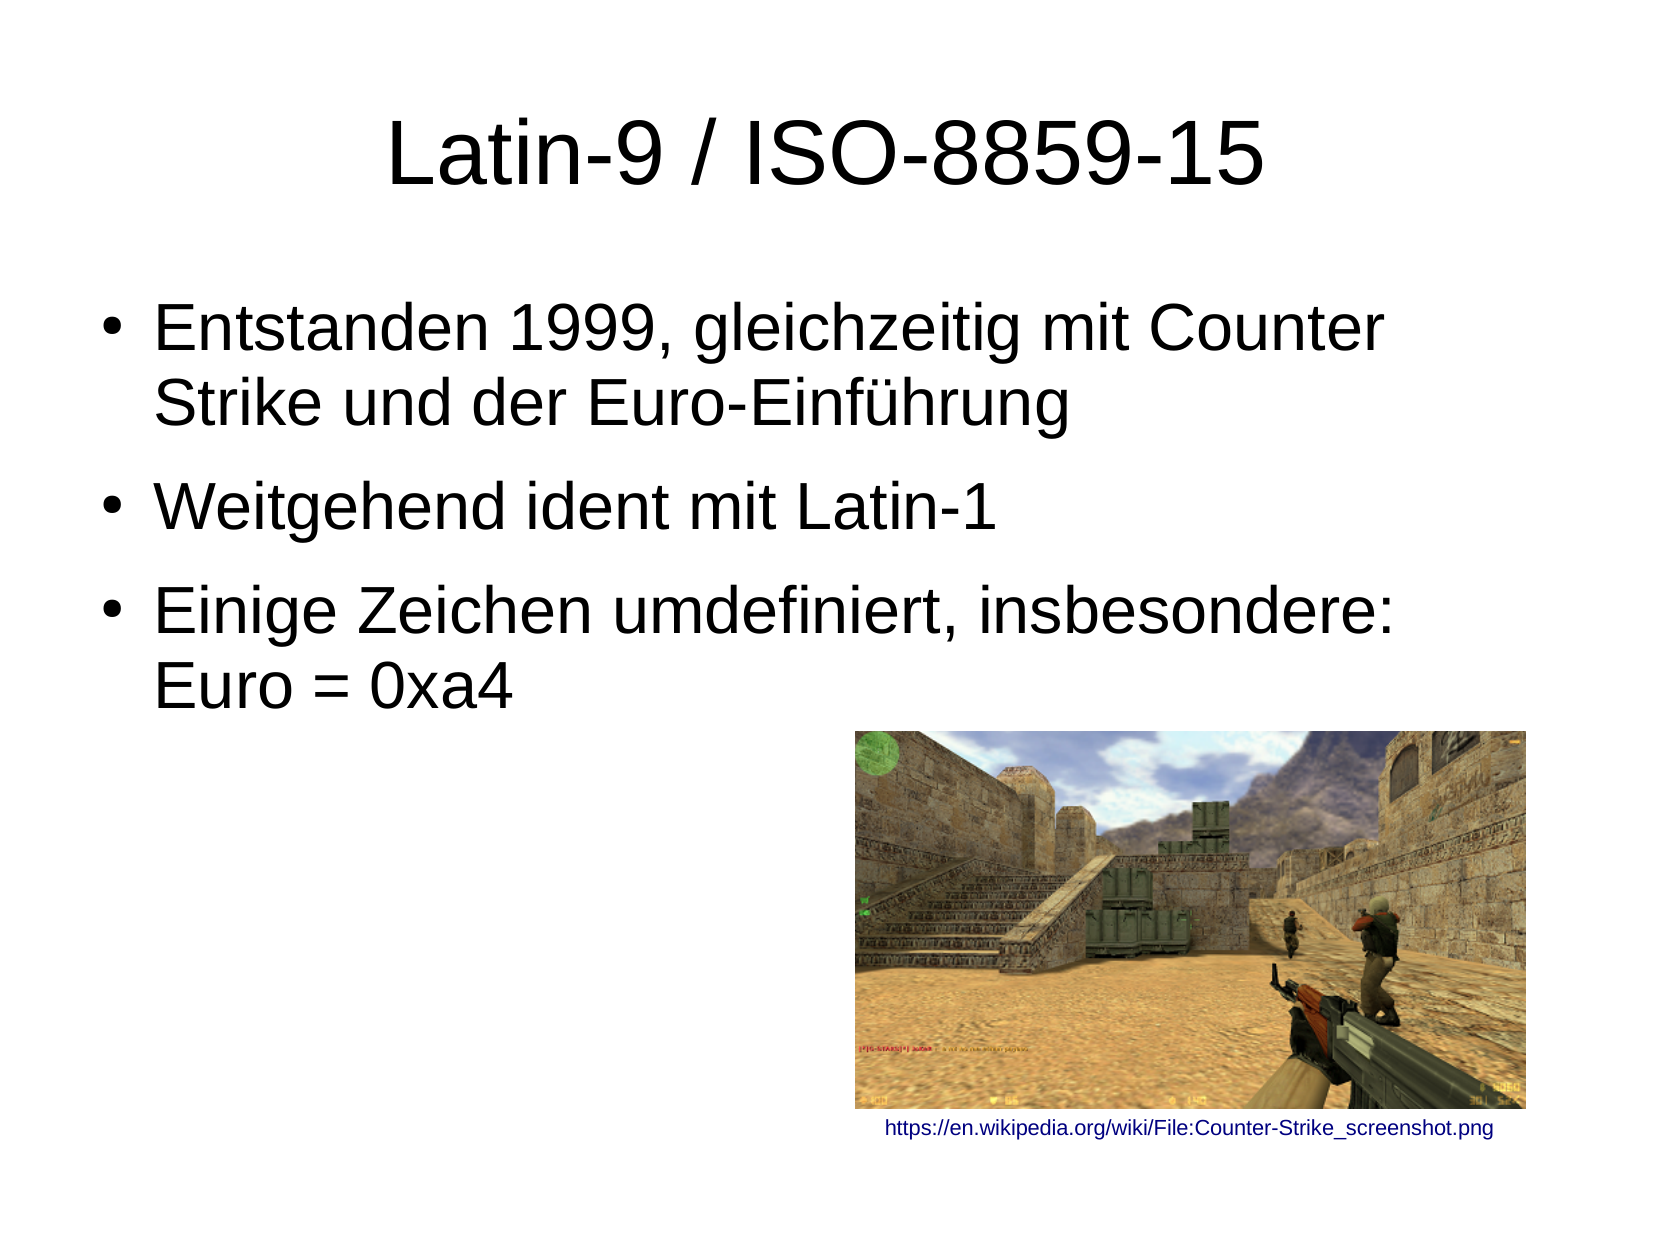

# Latin-9 / ISO-8859-15
Entstanden 1999, gleichzeitig mit Counter Strike und der Euro-Einführung
Weitgehend ident mit Latin-1
Einige Zeichen umdefiniert, insbesondere: Euro = 0xa4
https://en.wikipedia.org/wiki/File:Counter-Strike_screenshot.png